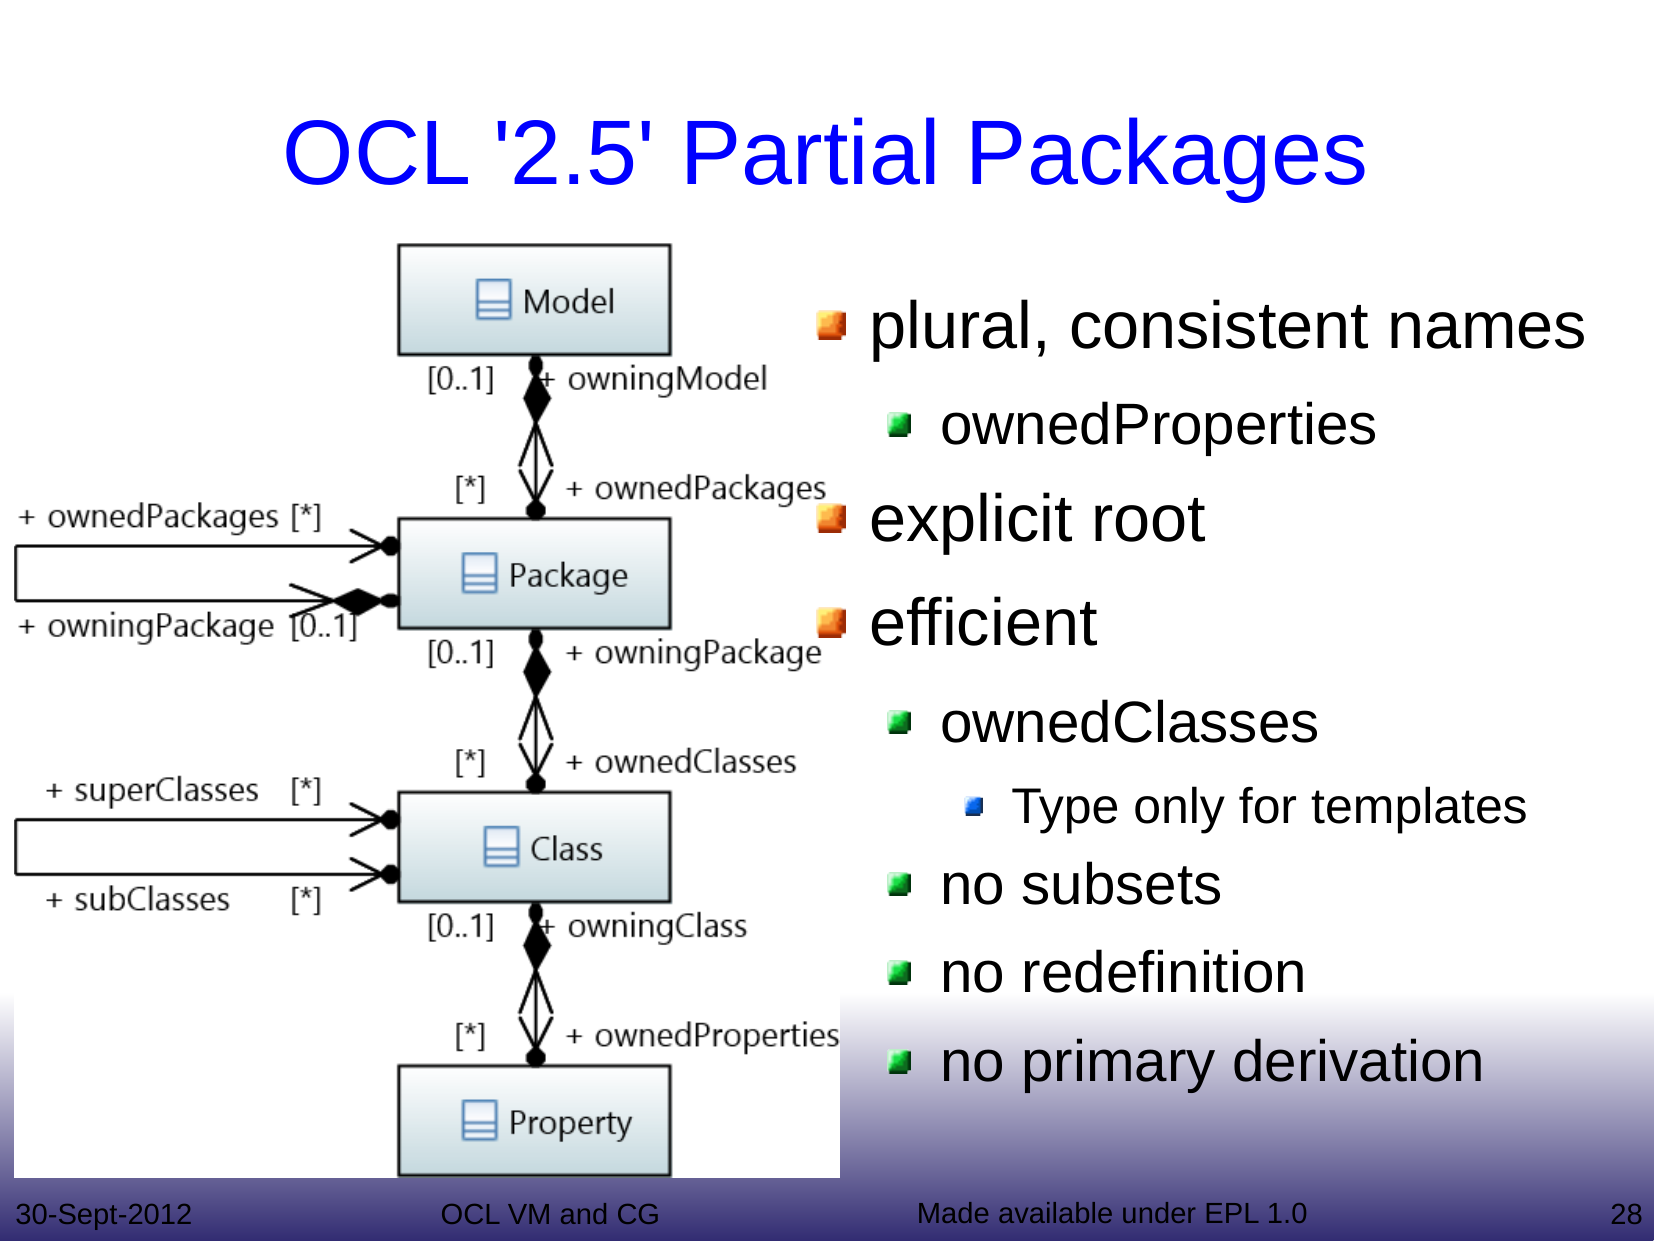

# OCL '2.5' Partial Packages
plural, consistent names
ownedProperties
explicit root
efficient
ownedClasses
Type only for templates
no subsets
no redefinition
no primary derivation
30-Sept-2012
OCL VM and CG
28